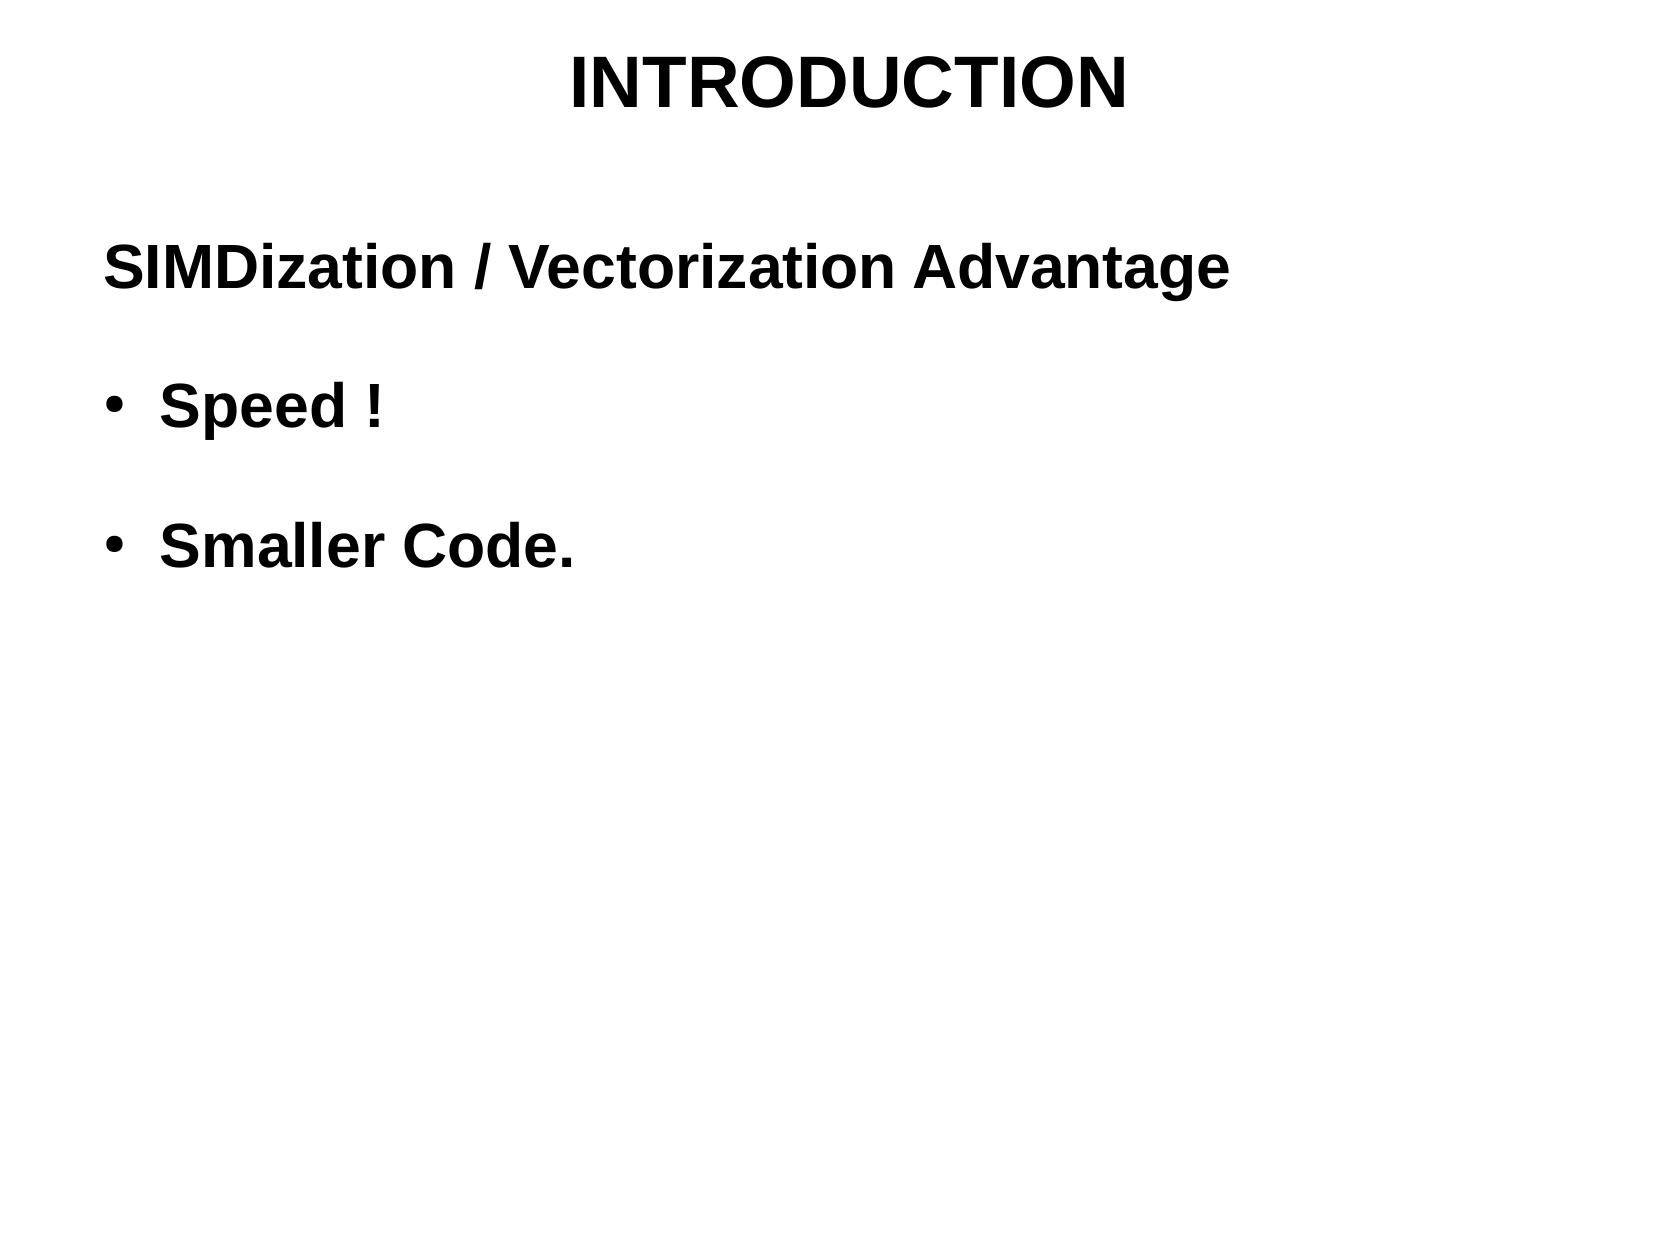

INTRODUCTION
SIMDization / Vectorization Advantage
 Speed !
 Smaller Code.